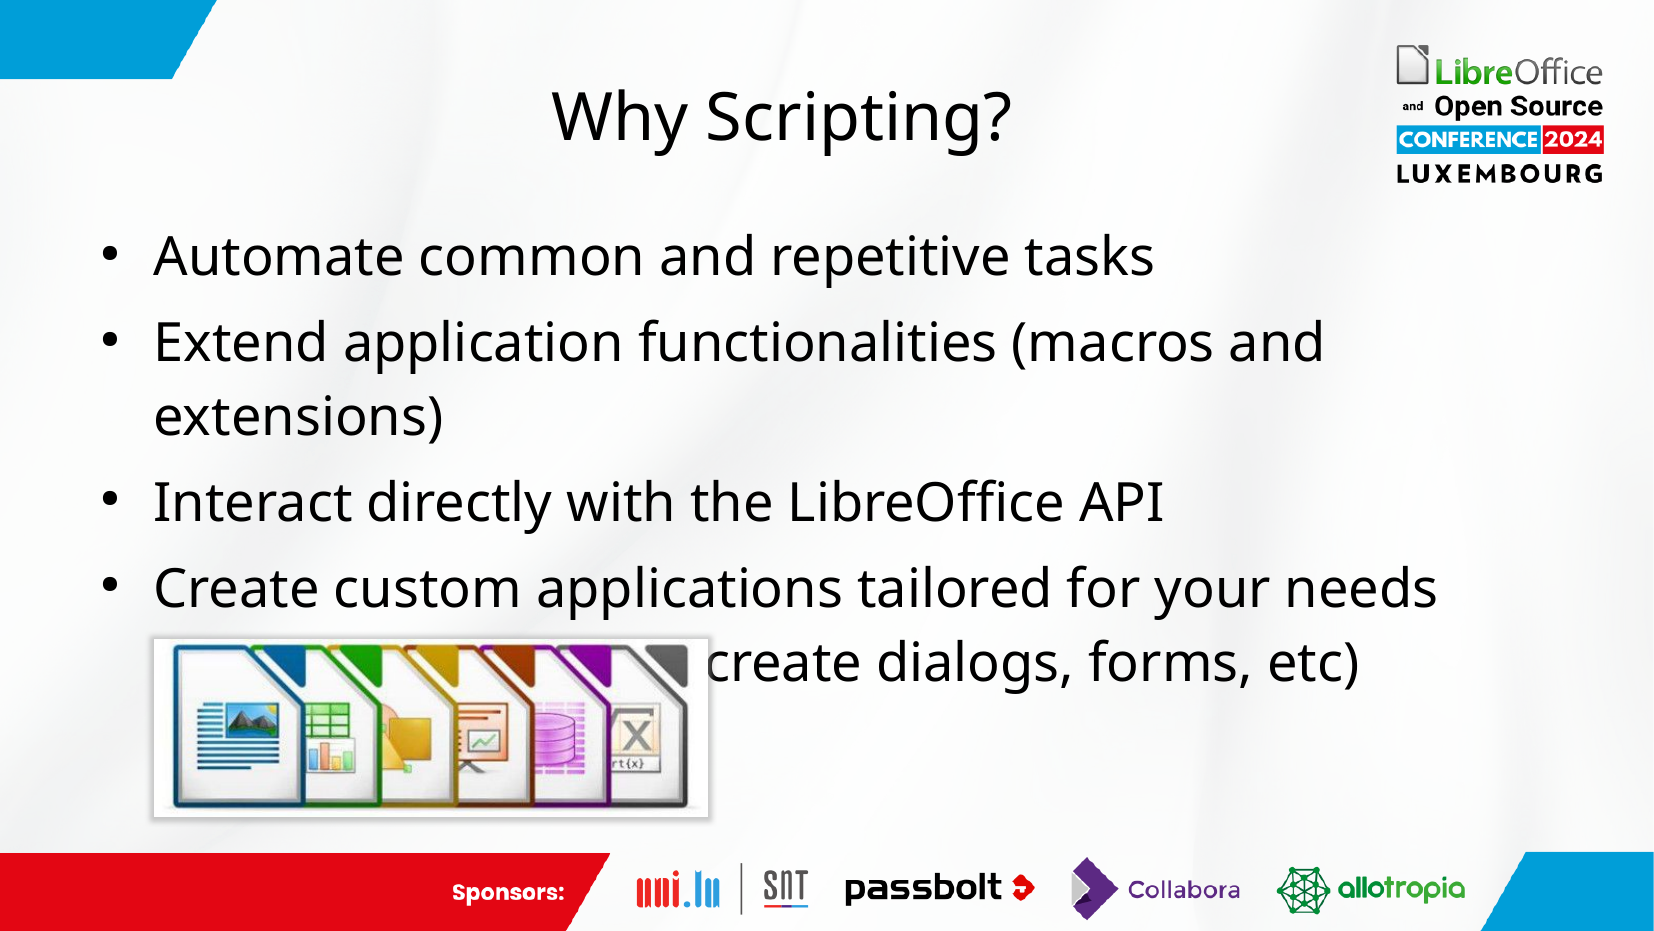

# Why Scripting?
Automate common and repetitive tasks
Extend application functionalities (macros and extensions)
Interact directly with the LibreOffice API
Create custom applications tailored for your needs (integrate databases, create dialogs, forms, etc)